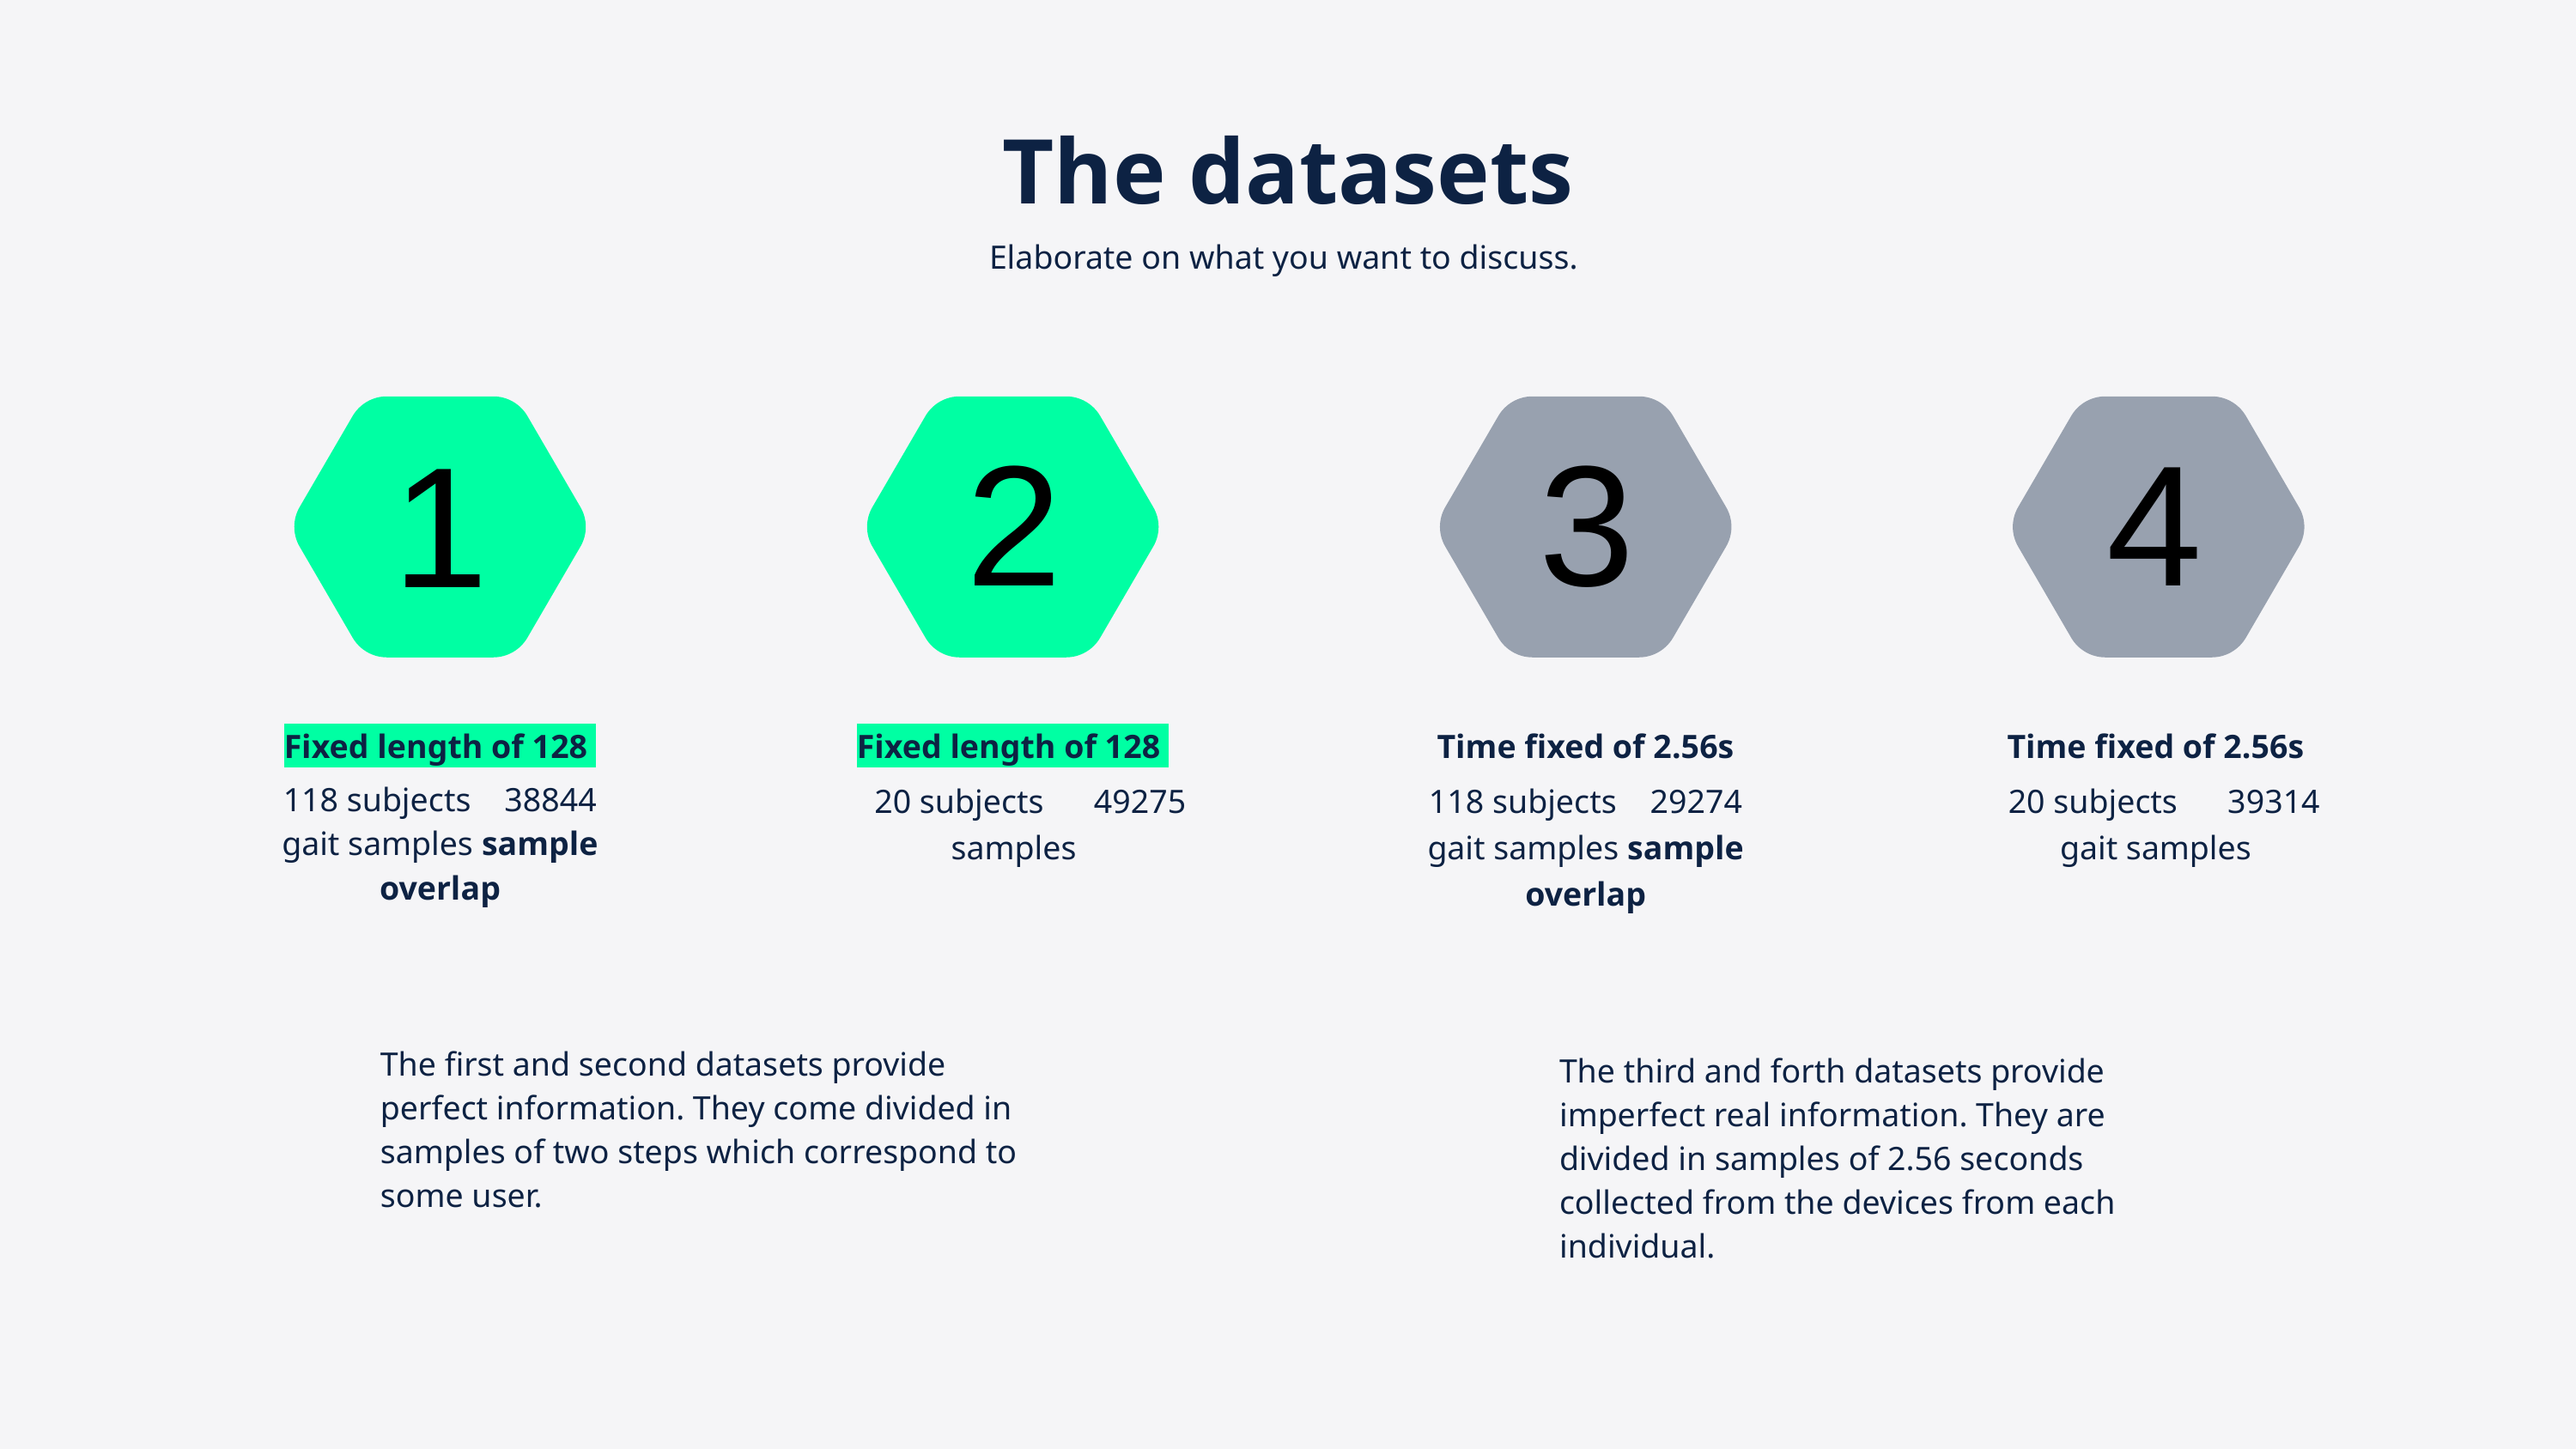

The datasets
1
Elaborate on what you want to discuss.
2
3
4
1
Fixed length of 128
Fixed length of 128
Time fixed of 2.56s
Time fixed of 2.56s
118 subjects 38844 gait samples sample overlap
 20 subjects 49275 samples
118 subjects 29274 gait samples sample overlap
 20 subjects 39314 gait samples
The first and second datasets provide perfect information. They come divided in samples of two steps which correspond to some user.
The third and forth datasets provide imperfect real information. They are divided in samples of 2.56 seconds collected from the devices from each individual.